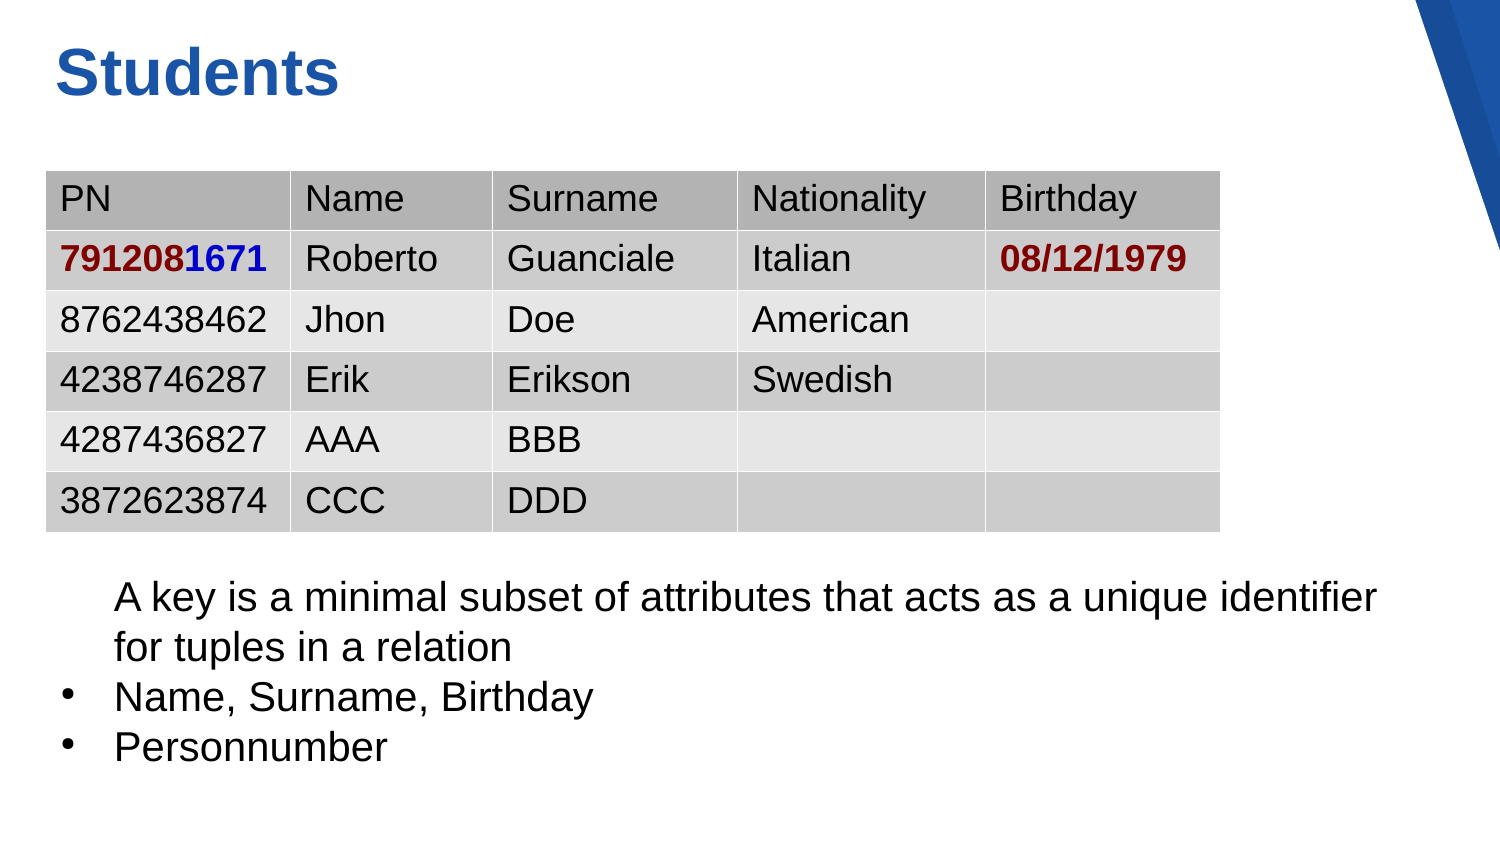

# Students
| PN | Name | Surname | Nationality | Birthday |
| --- | --- | --- | --- | --- |
| 7912081671 | Roberto | Guanciale | Italian | 08/12/1979 |
| 8762438462 | Jhon | Doe | American | |
| 4238746287 | Erik | Erikson | Swedish | |
| 4287436827 | AAA | BBB | | |
| 3872623874 | CCC | DDD | | |
A key is a minimal subset of attributes that acts as a unique identifier for tuples in a relation
Name, Surname, Birthday
Personnumber